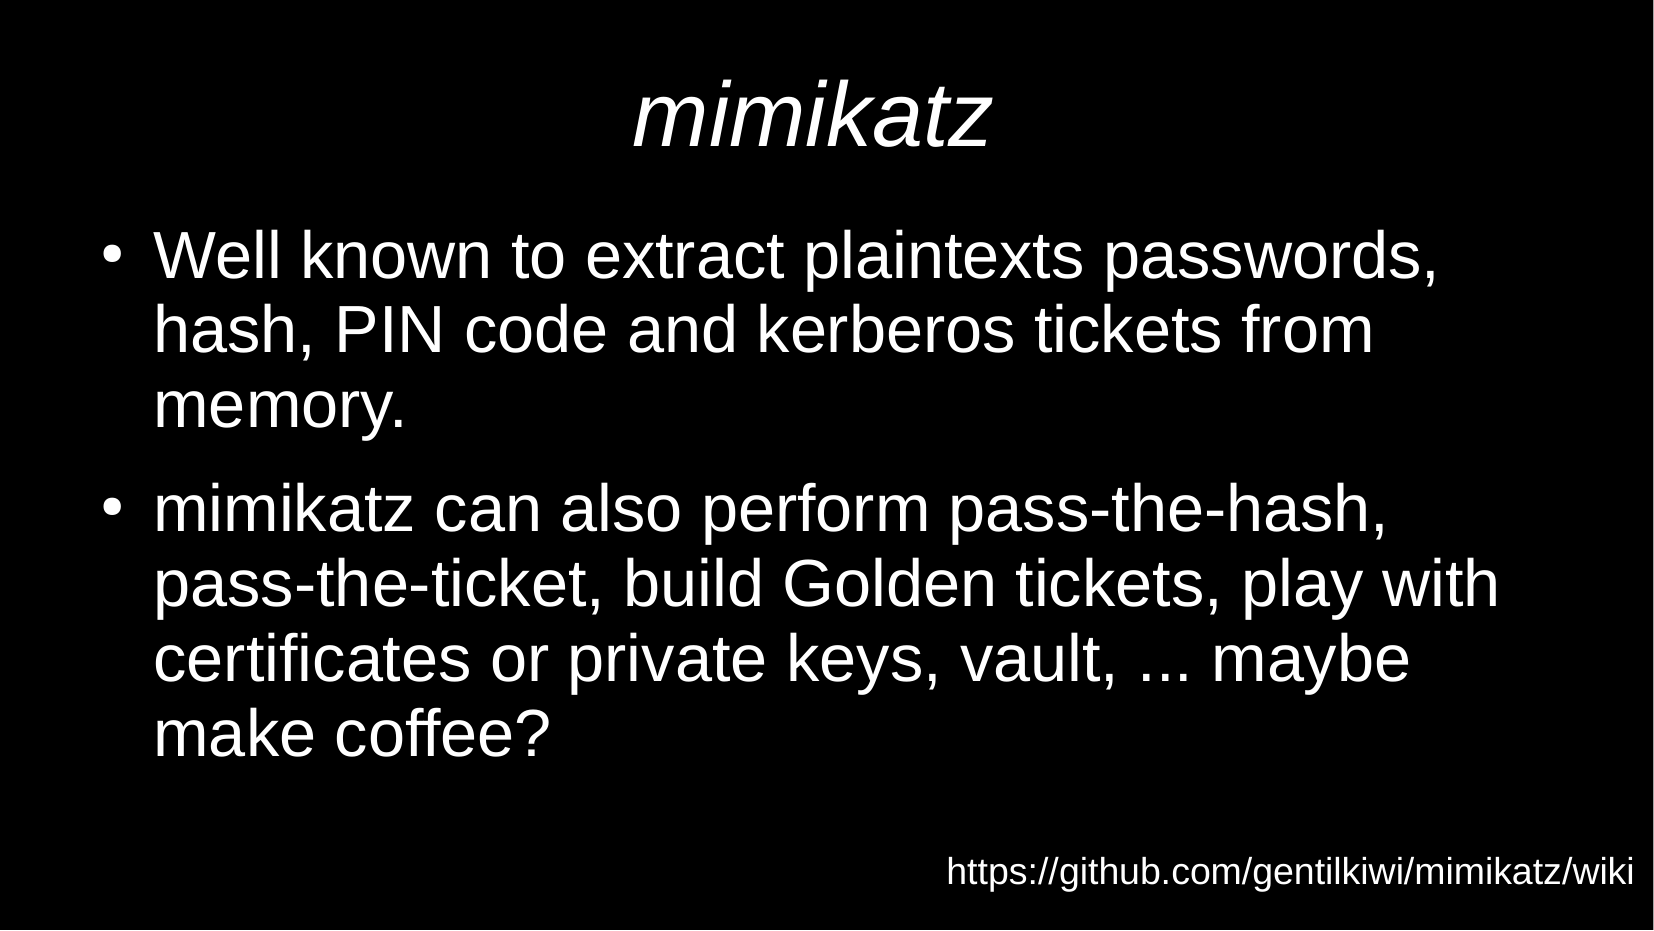

# mimikatz
Well known to extract plaintexts passwords, hash, PIN code and kerberos tickets from memory.
mimikatz can also perform pass-the-hash, pass-the-ticket, build Golden tickets, play with certificates or private keys, vault, ... maybe make coffee?
https://github.com/gentilkiwi/mimikatz/wiki